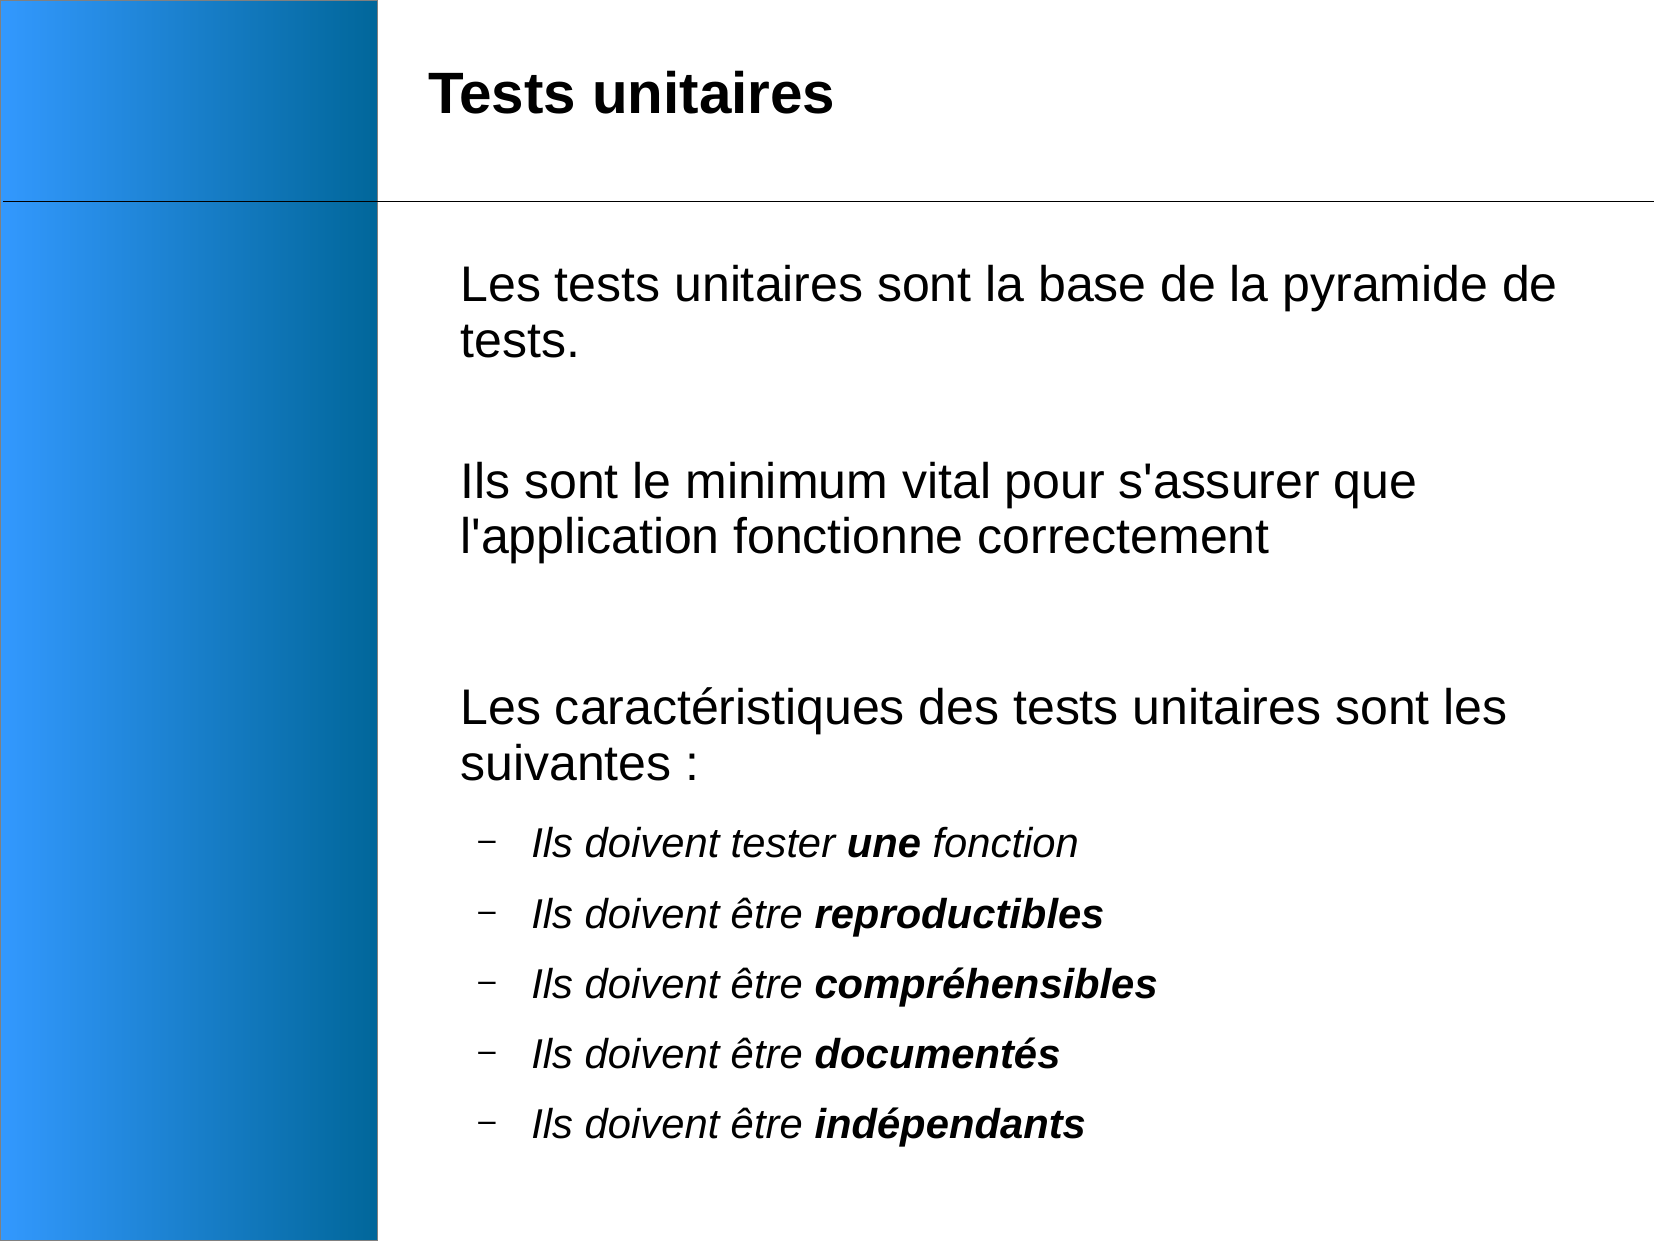

Tests unitaires
# Les tests unitaires sont la base de la pyramide de tests.
Ils sont le minimum vital pour s'assurer que l'application fonctionne correctement
Les caractéristiques des tests unitaires sont les suivantes :
Ils doivent tester une fonction
Ils doivent être reproductibles
Ils doivent être compréhensibles
Ils doivent être documentés
Ils doivent être indépendants